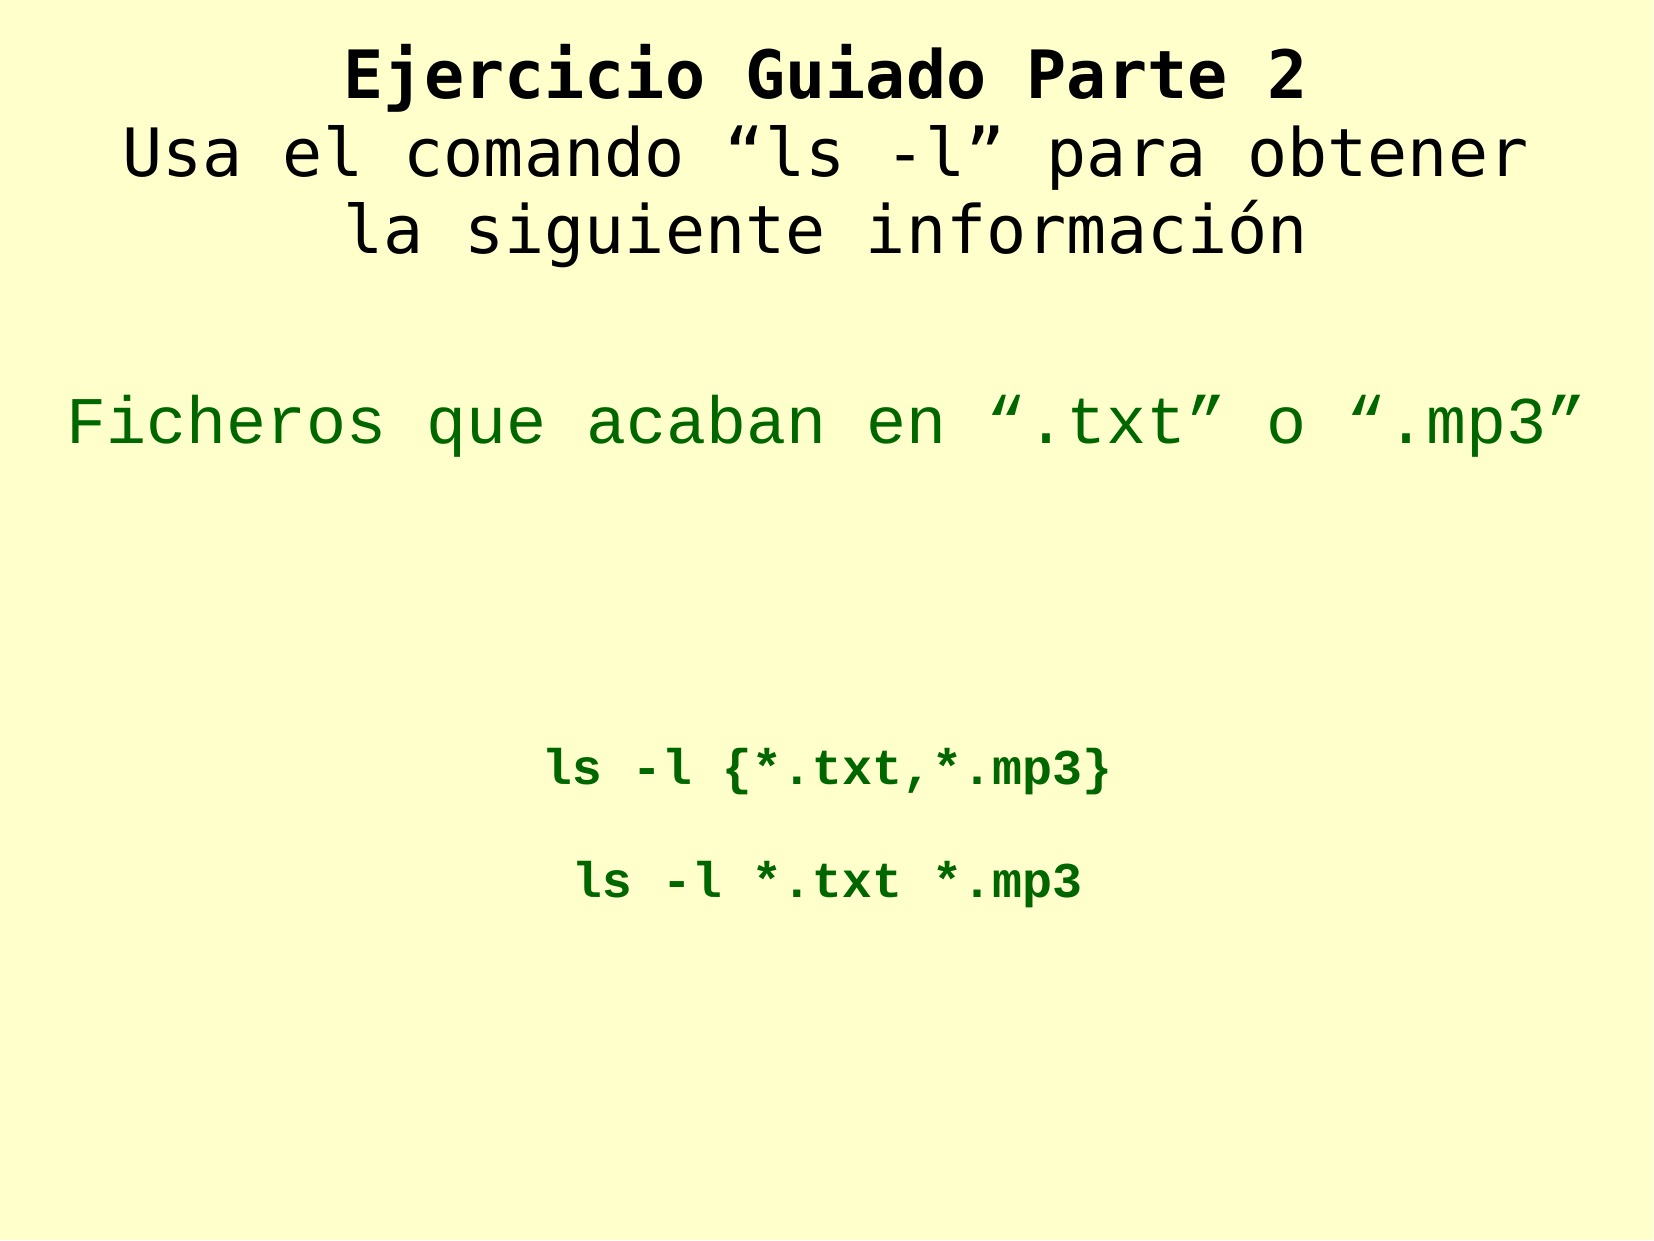

# Ejercicio Guiado Parte 2 Usa el comando “ls -l” para obtener la siguiente información
Ficheros que acaban en “.txt” o “.mp3”
ls -l {*.txt,*.mp3}
ls -l *.txt *.mp3